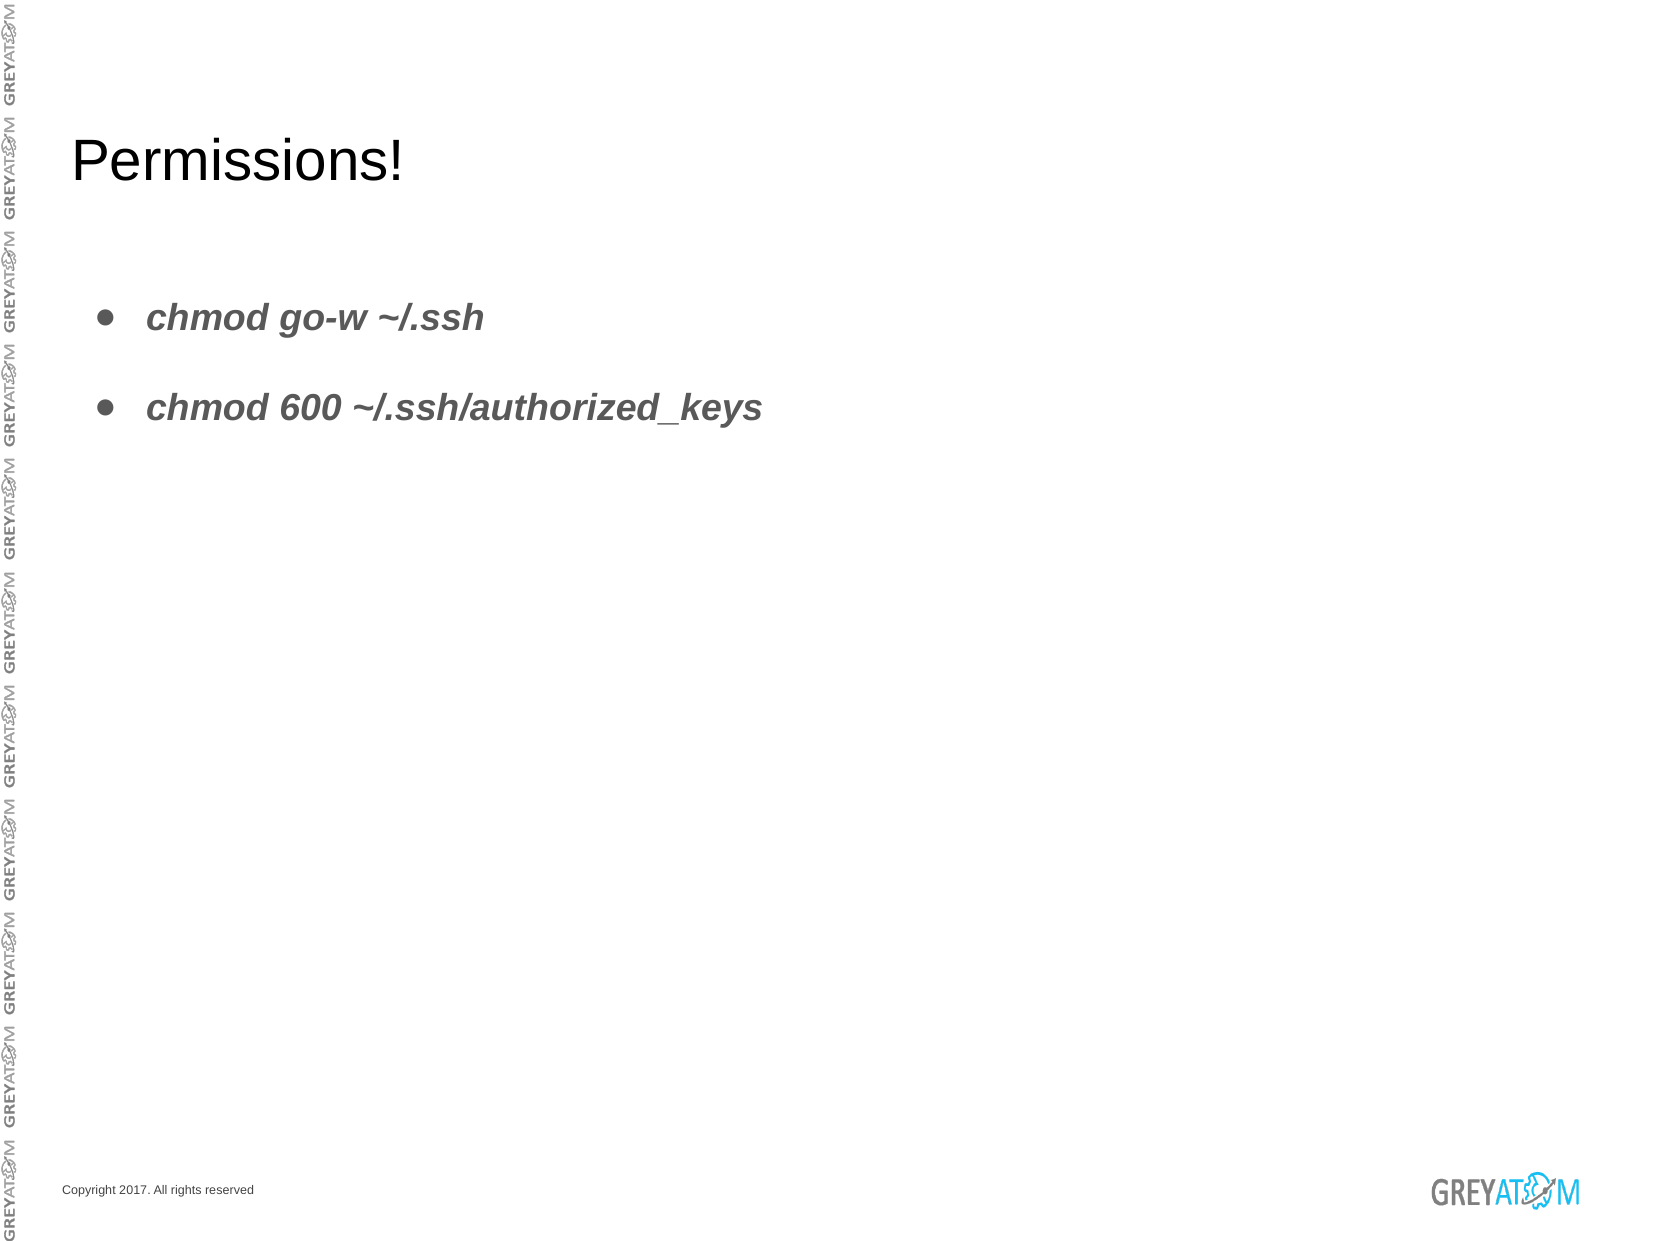

Permissions!
chmod go-w ~/.ssh
chmod 600 ~/.ssh/authorized_keys